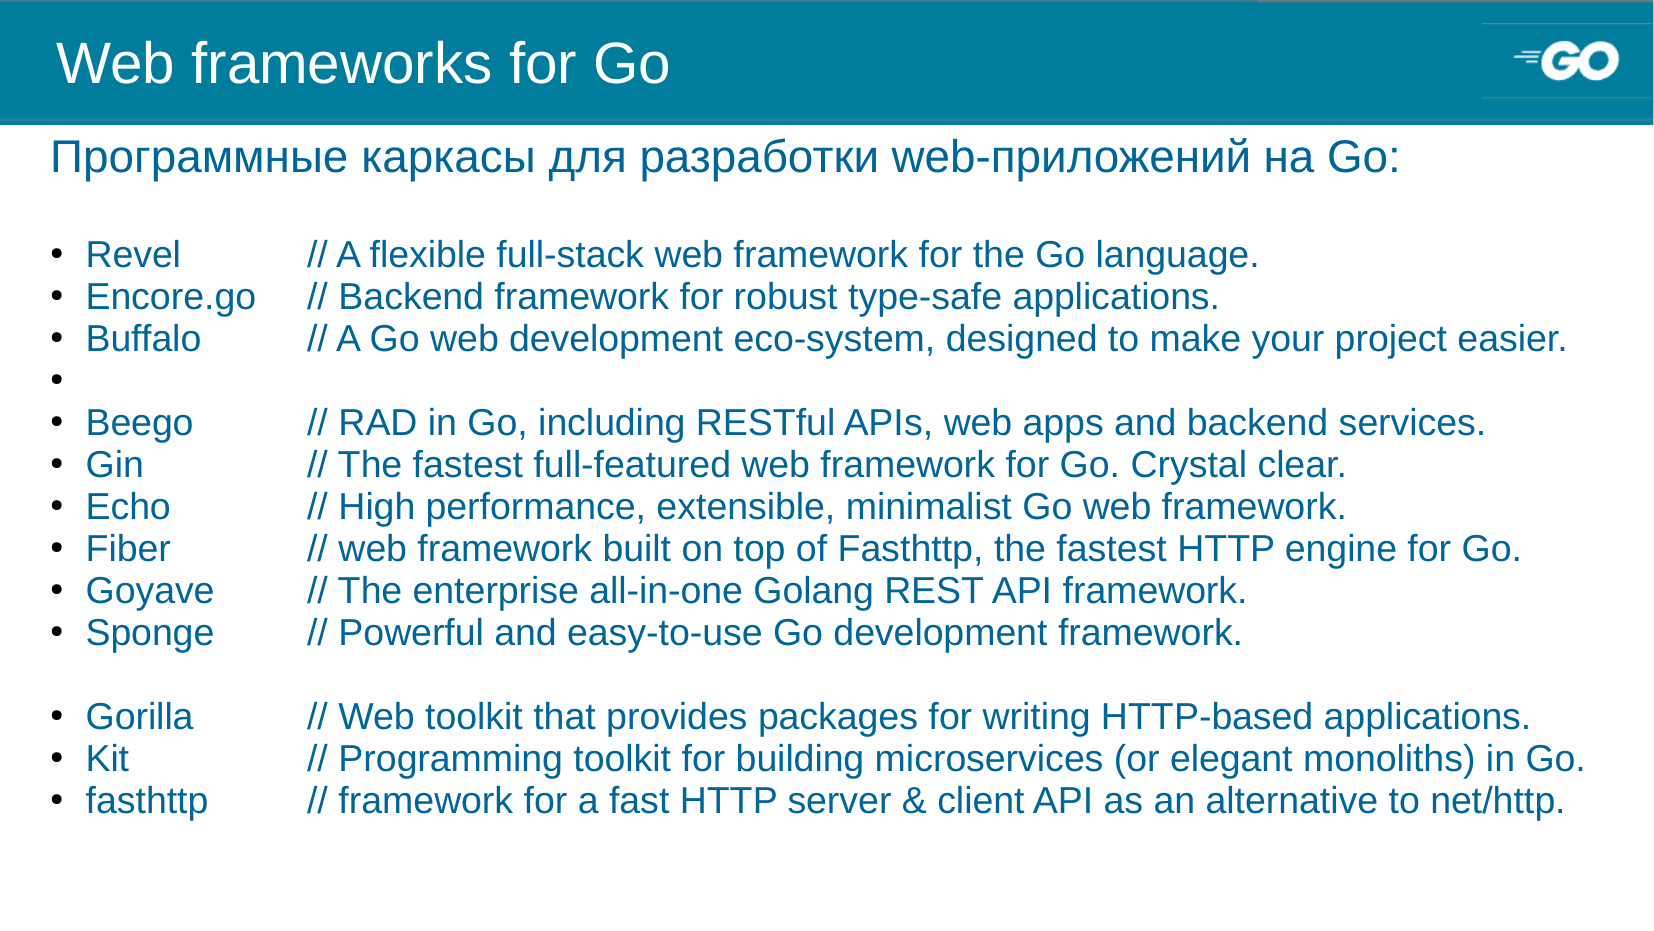

Web frameworks for Go
Программные каркасы для разработки web-приложений на Go:
Revel 		// A flexible full-stack web framework for the Go language.
Encore.go	// Backend framework for robust type-safe applications.
Buffalo		// A Go web development eco-system, designed to make your project easier.
Beego		// RAD in Go, including RESTful APIs, web apps and backend services.
Gin			// The fastest full-featured web framework for Go. Crystal clear.
Echo		// High performance, extensible, minimalist Go web framework.
Fiber		// web framework built on top of Fasthttp, the fastest HTTP engine for Go.
Goyave		// The enterprise all-in-one Golang REST API framework.
Sponge		// Powerful and easy-to-use Go development framework.
Gorilla		// Web toolkit that provides packages for writing HTTP-based applications.
Kit			// Programming toolkit for building microservices (or elegant monoliths) in Go.
fasthttp		// framework for a fast HTTP server & client API as an alternative to net/http.